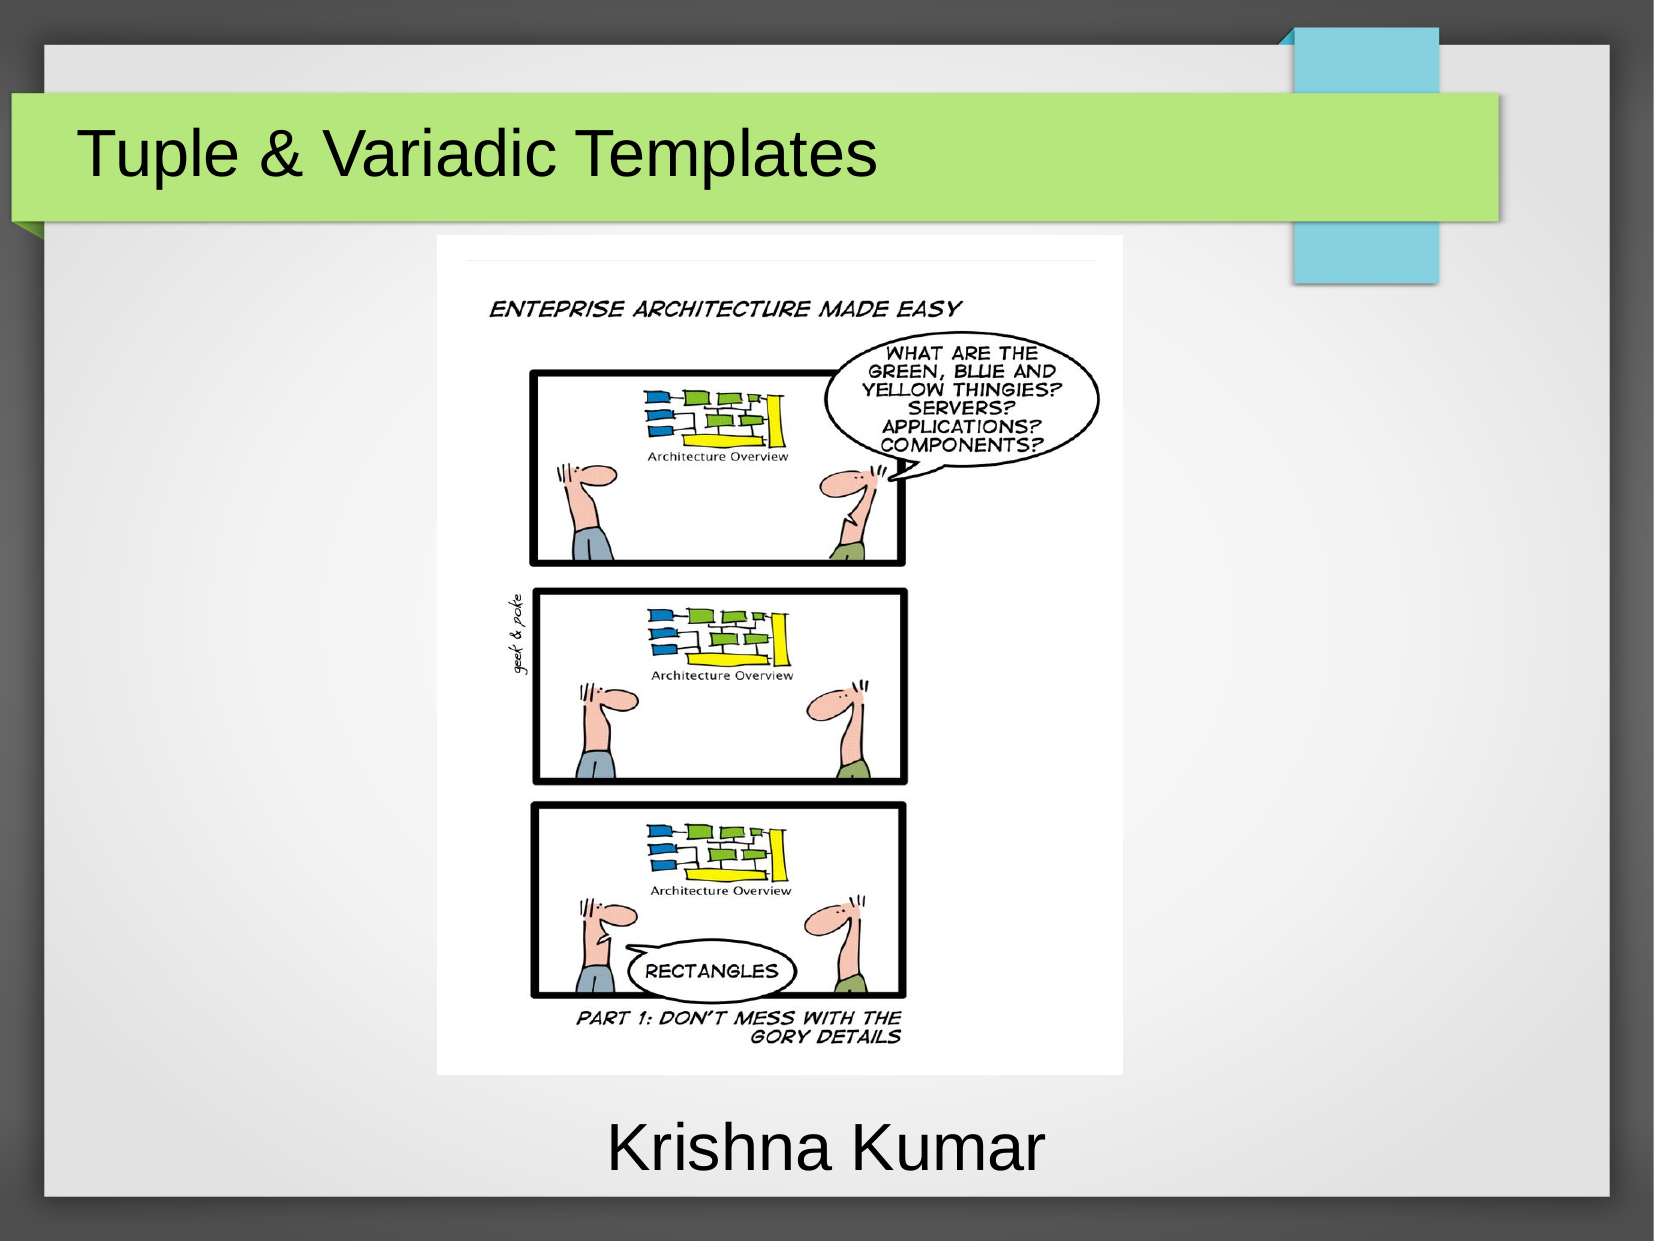

# Tuple & Variadic Templates
Krishna Kumar